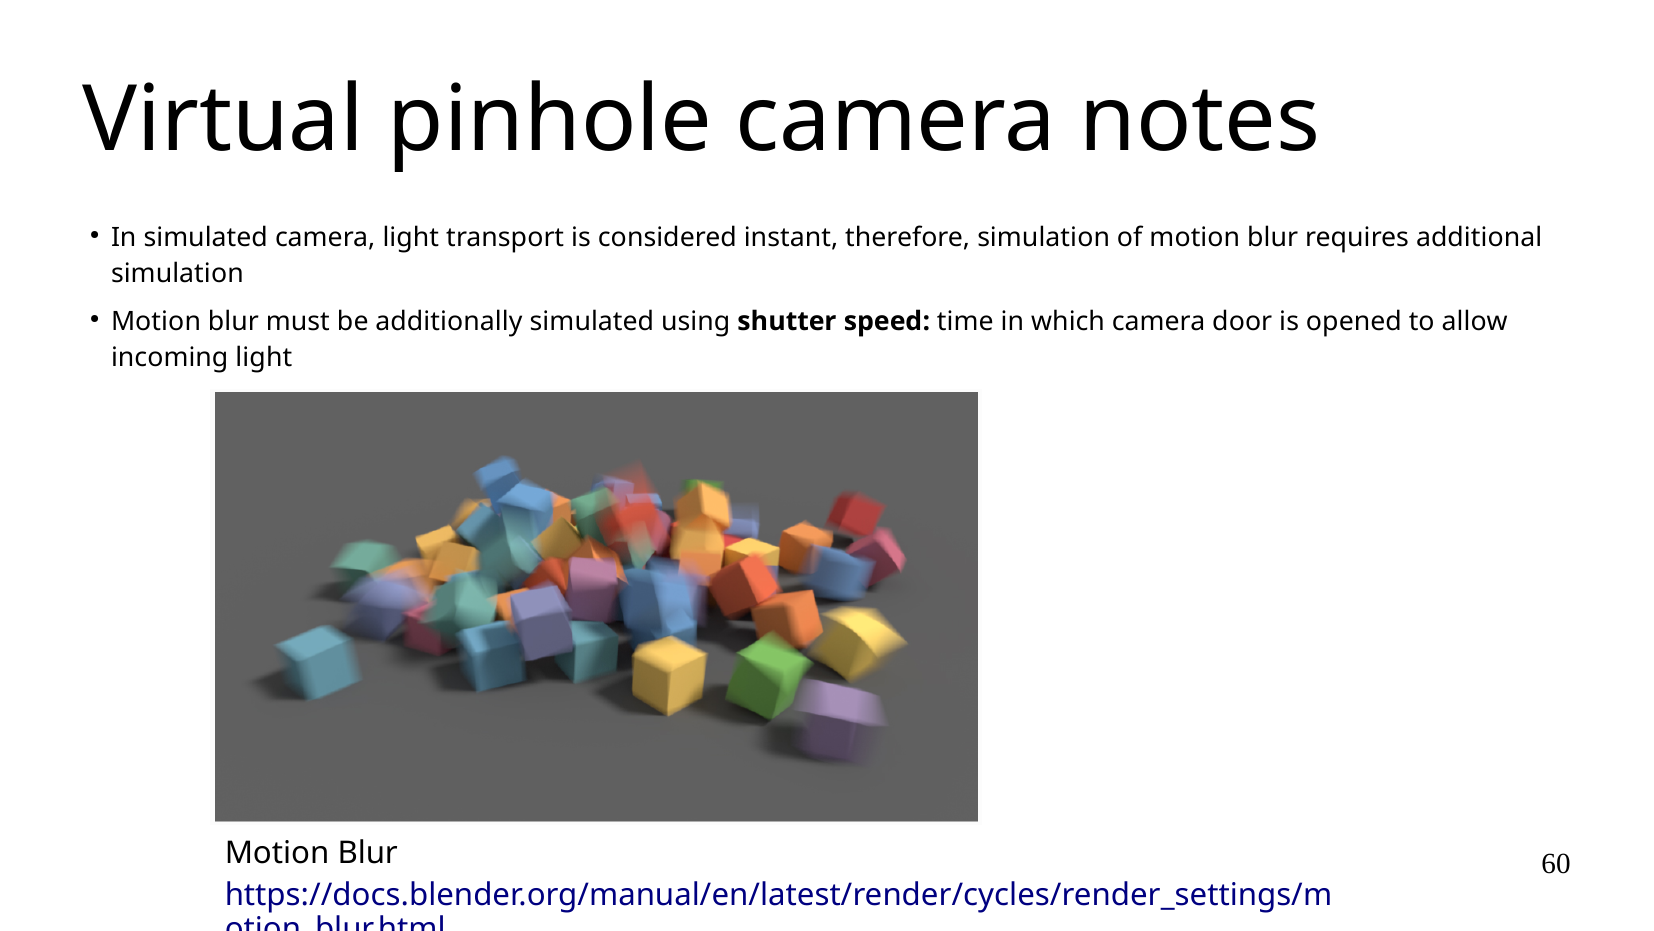

# Virtual pinhole camera notes
In simulated camera, light transport is considered instant, therefore, simulation of motion blur requires additional simulation
Motion blur must be additionally simulated using shutter speed: time in which camera door is opened to allow incoming light
Motion Blurhttps://docs.blender.org/manual/en/latest/render/cycles/render_settings/motion_blur.html
60